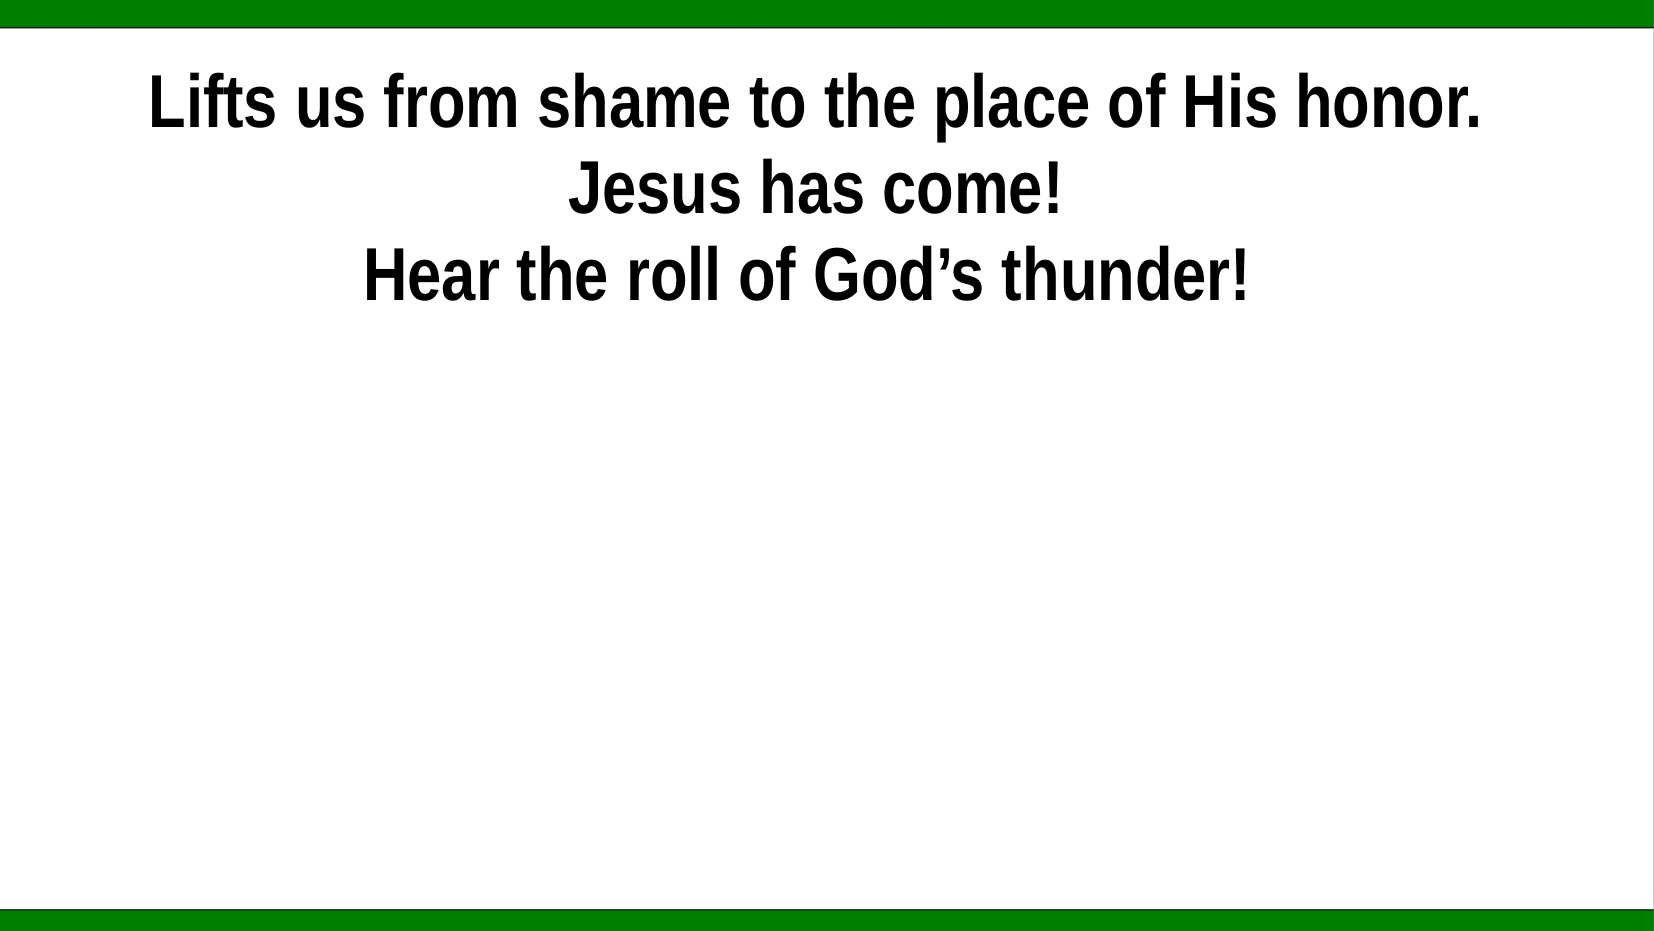

Lifts us from shame to the place of His honor.
Jesus has come!
Hear the roll of God’s thunder!